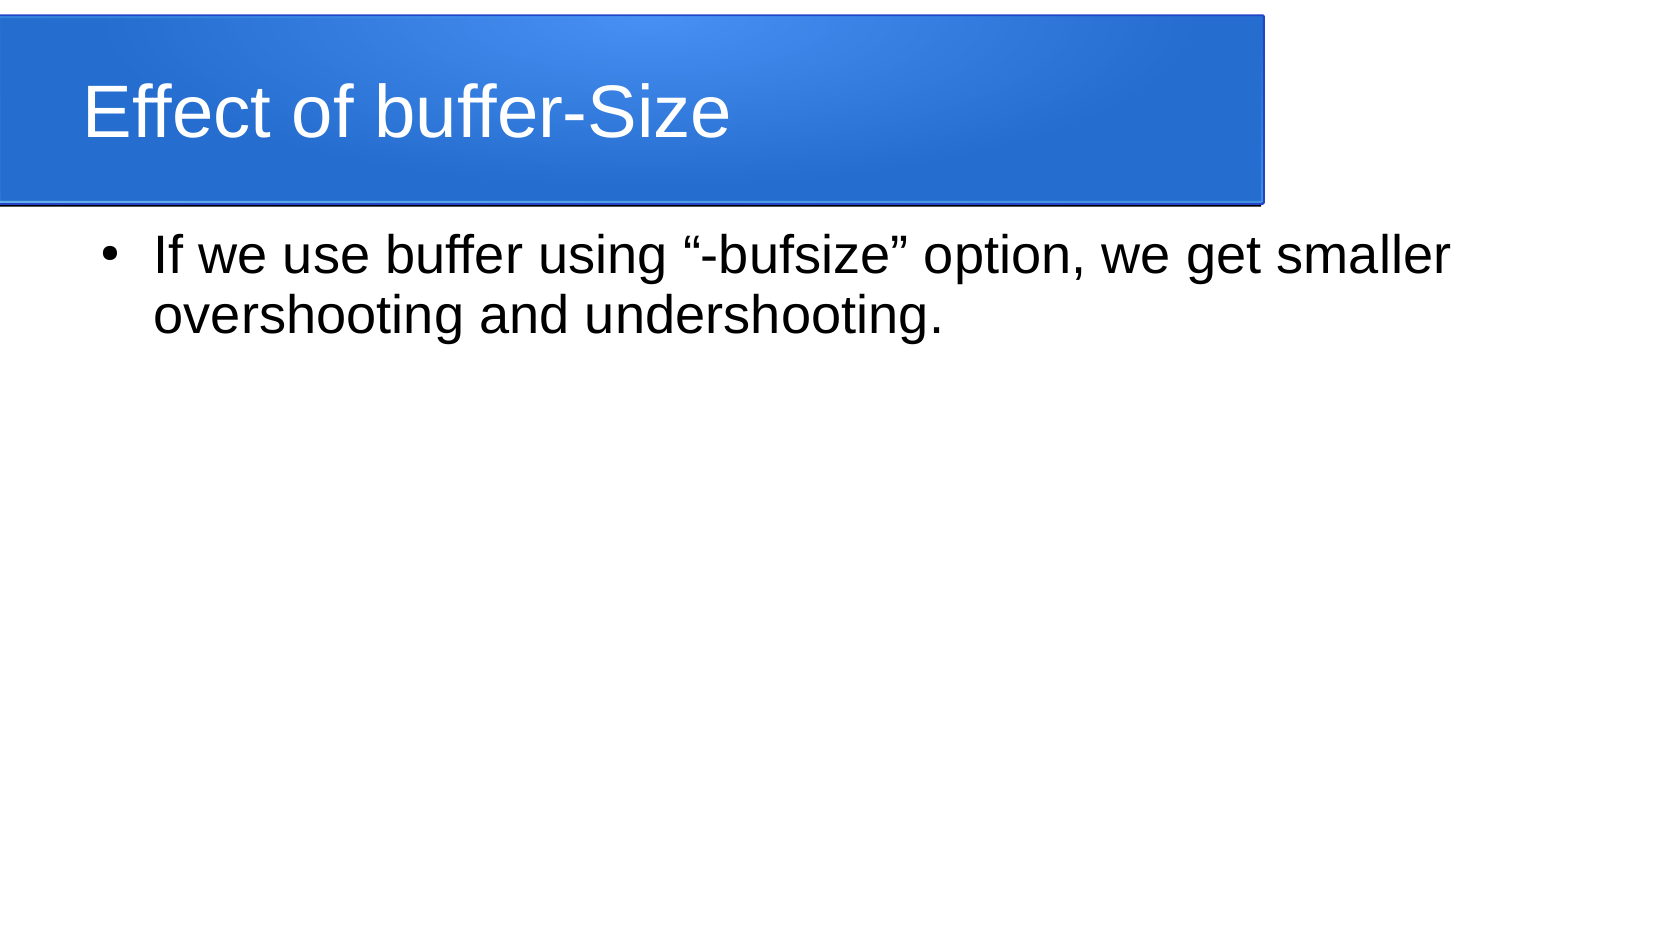

# Effect of buffer-Size
If we use buffer using “-bufsize” option, we get smaller overshooting and undershooting.